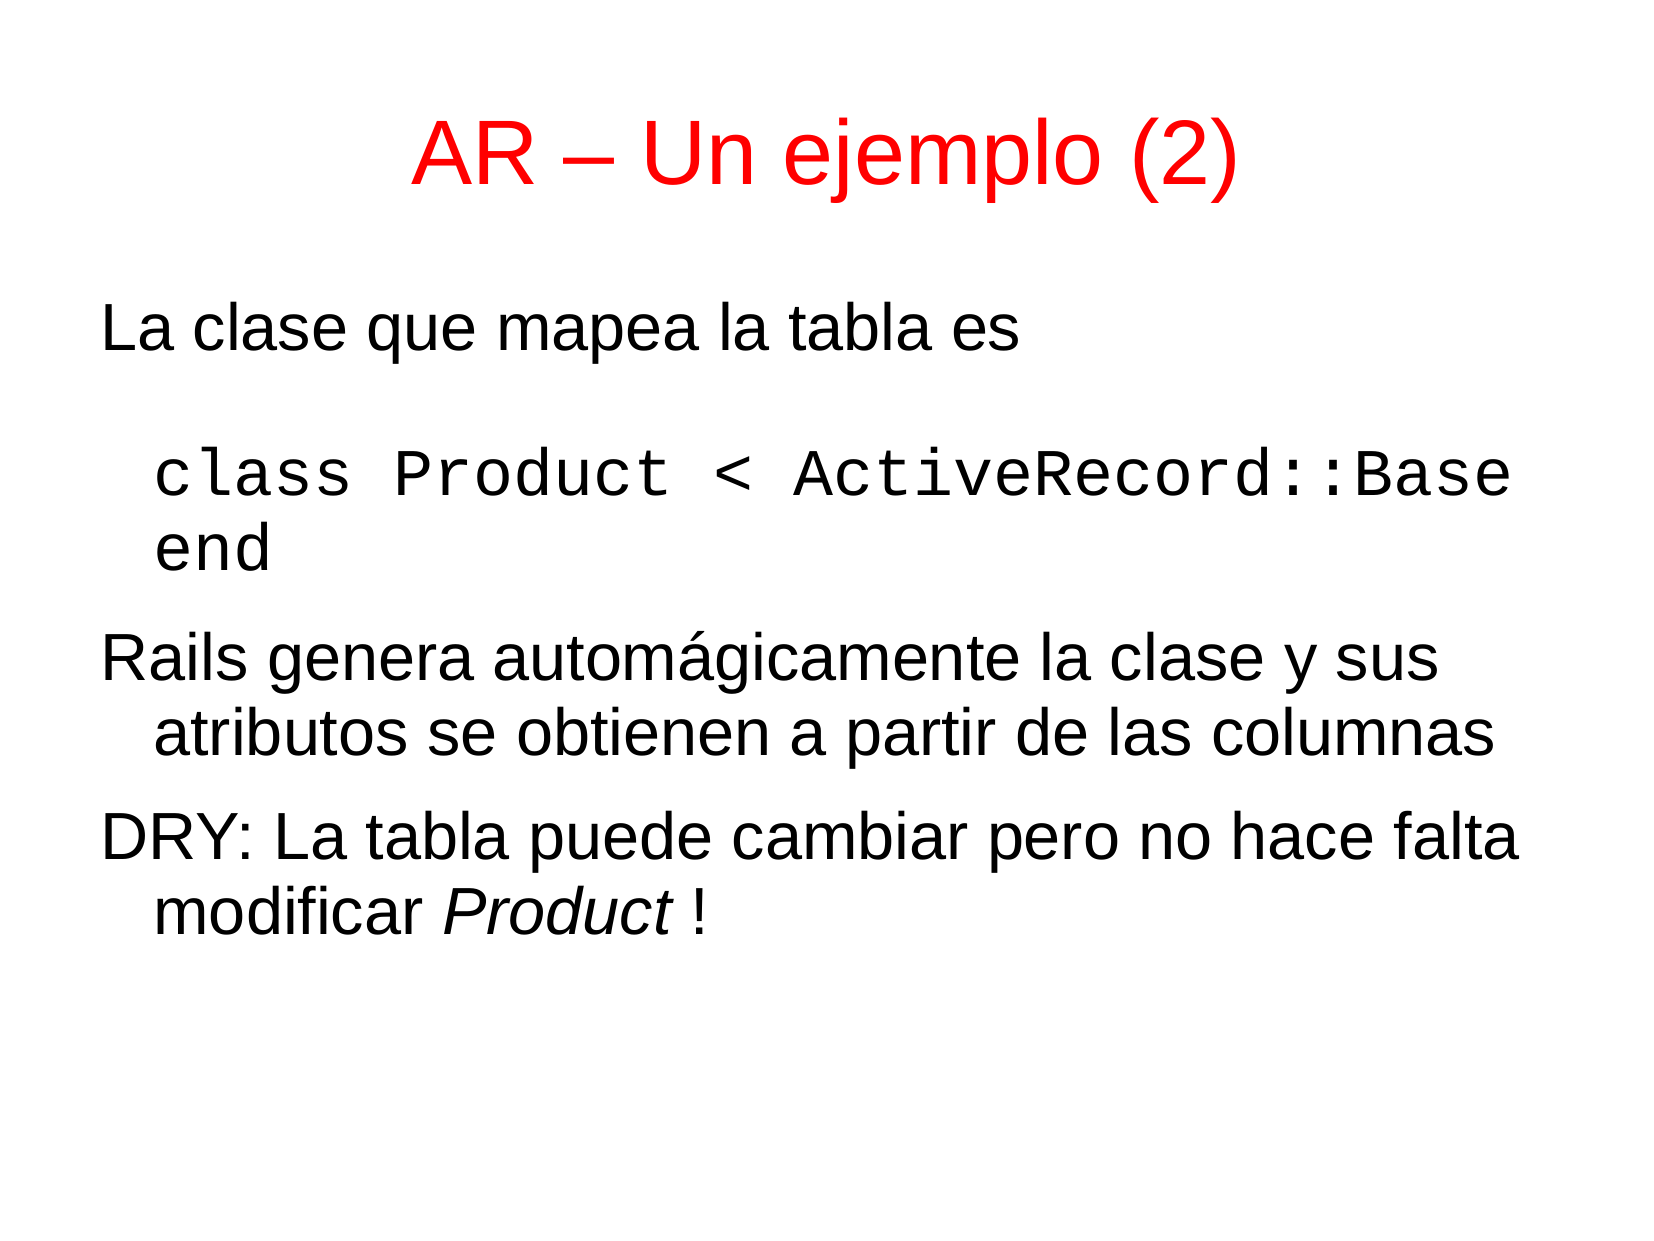

# AR – Un ejemplo (2)
La clase que mapea la tabla es
class Product < ActiveRecord::Base
end
Rails genera automágicamente la clase y sus atributos se obtienen a partir de las columnas
DRY: La tabla puede cambiar pero no hace falta modificar Product !